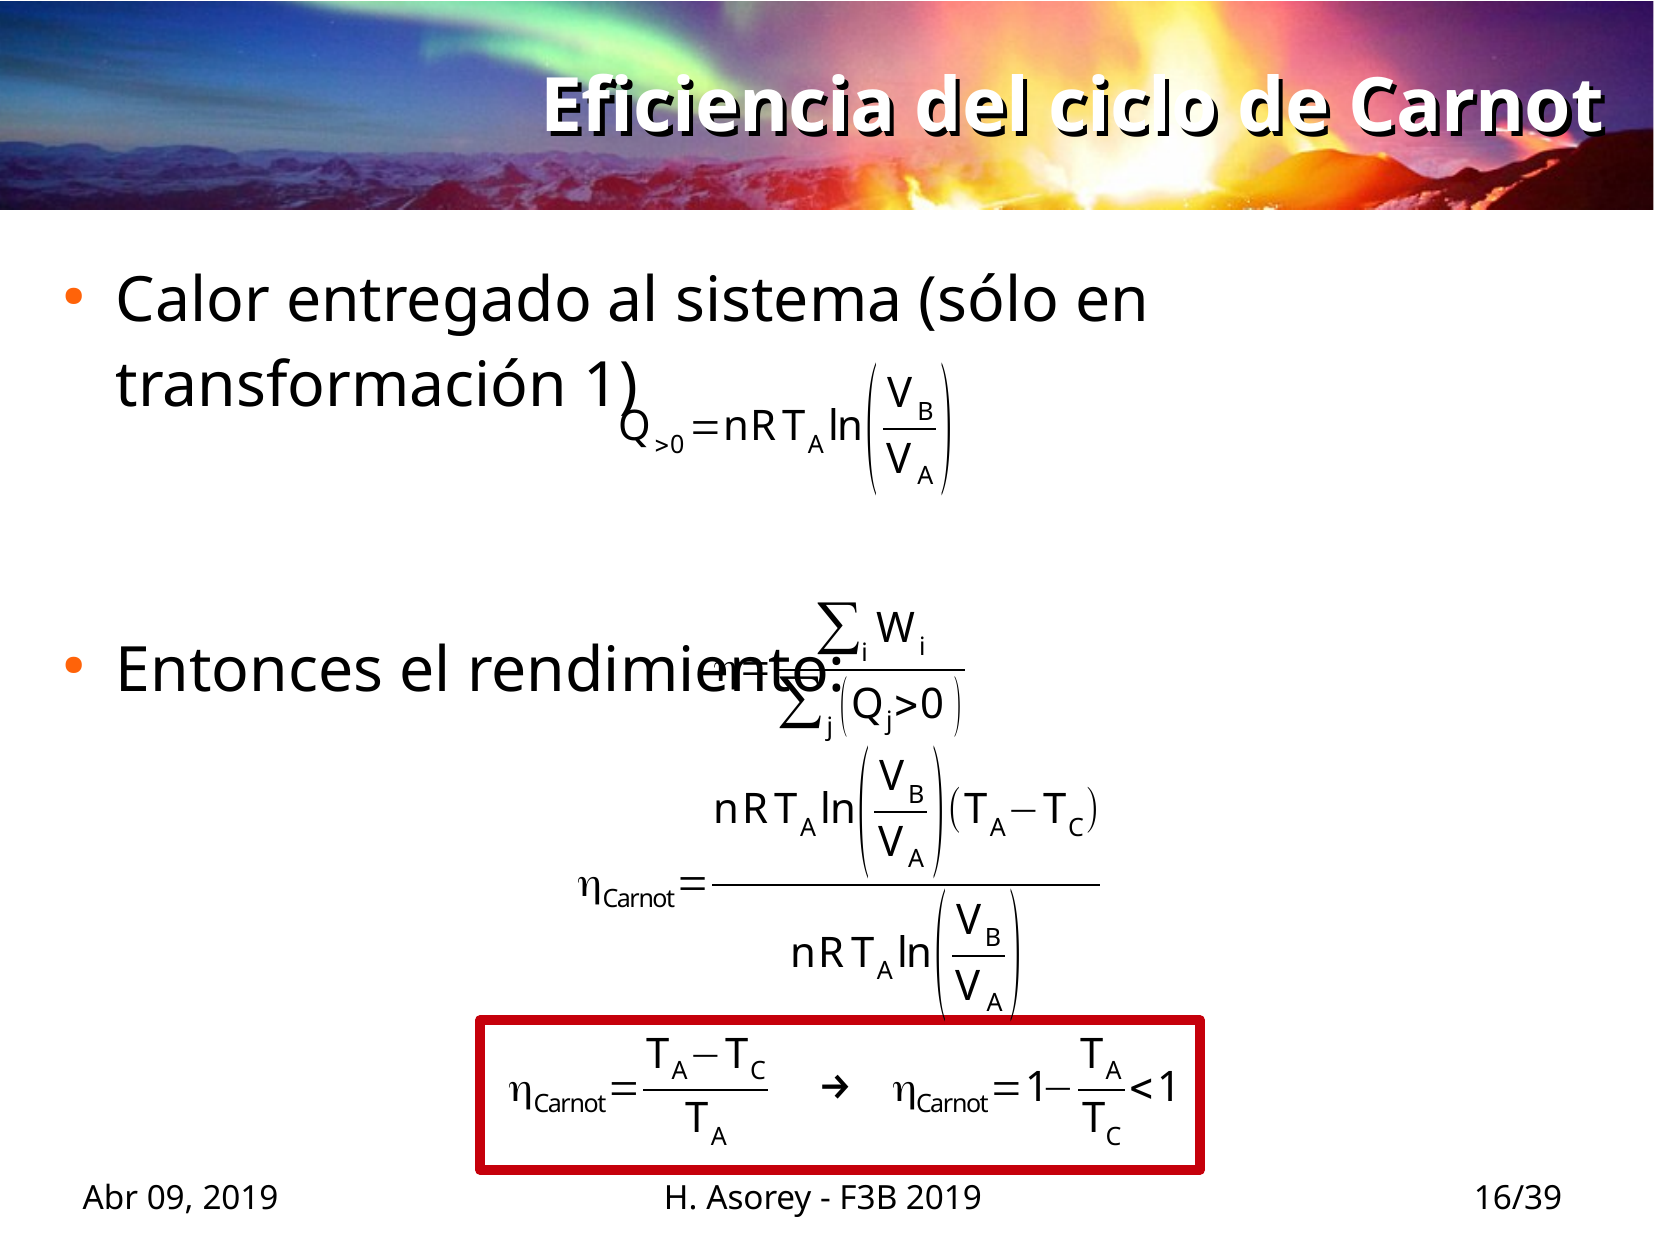

# Eficiencia del ciclo de Carnot
Calor entregado al sistema (sólo en transformación 1)
Entonces el rendimiento:
Abr 09, 2019
H. Asorey - F3B 2019
16